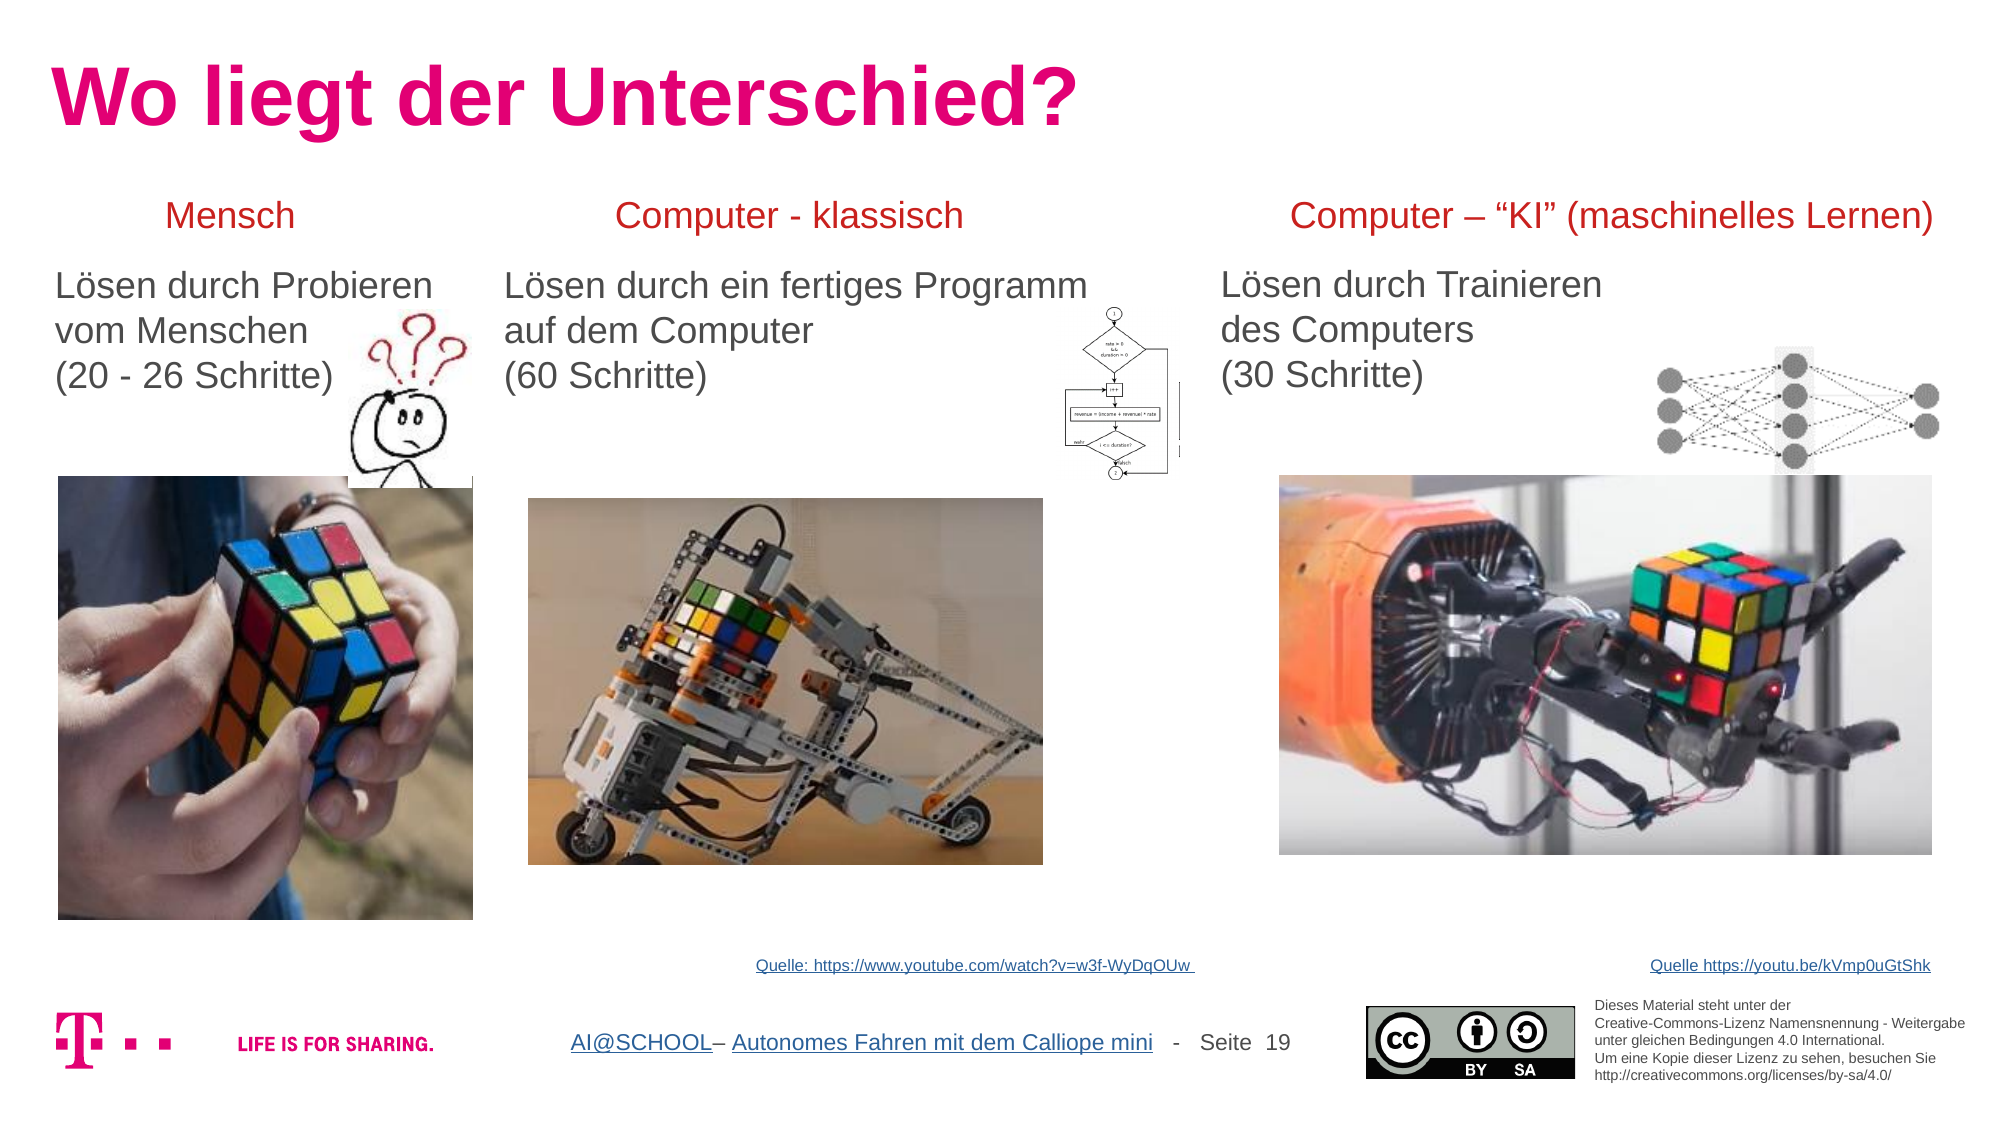

Wo liegt der Unterschied?
Mensch
Computer - klassisch
Computer – “KI” (maschinelles Lernen)
Lösen durch Trainieren
des Computers
(30 Schritte)
Lösen durch ein fertiges Programm
auf dem Computer
(60 Schritte)
Lösen durch Probieren
vom Menschen
(20 - 26 Schritte)
Quelle: https://www.youtube.com/watch?v=w3f-WyDqOUw
Quelle https://youtu.be/kVmp0uGtShk